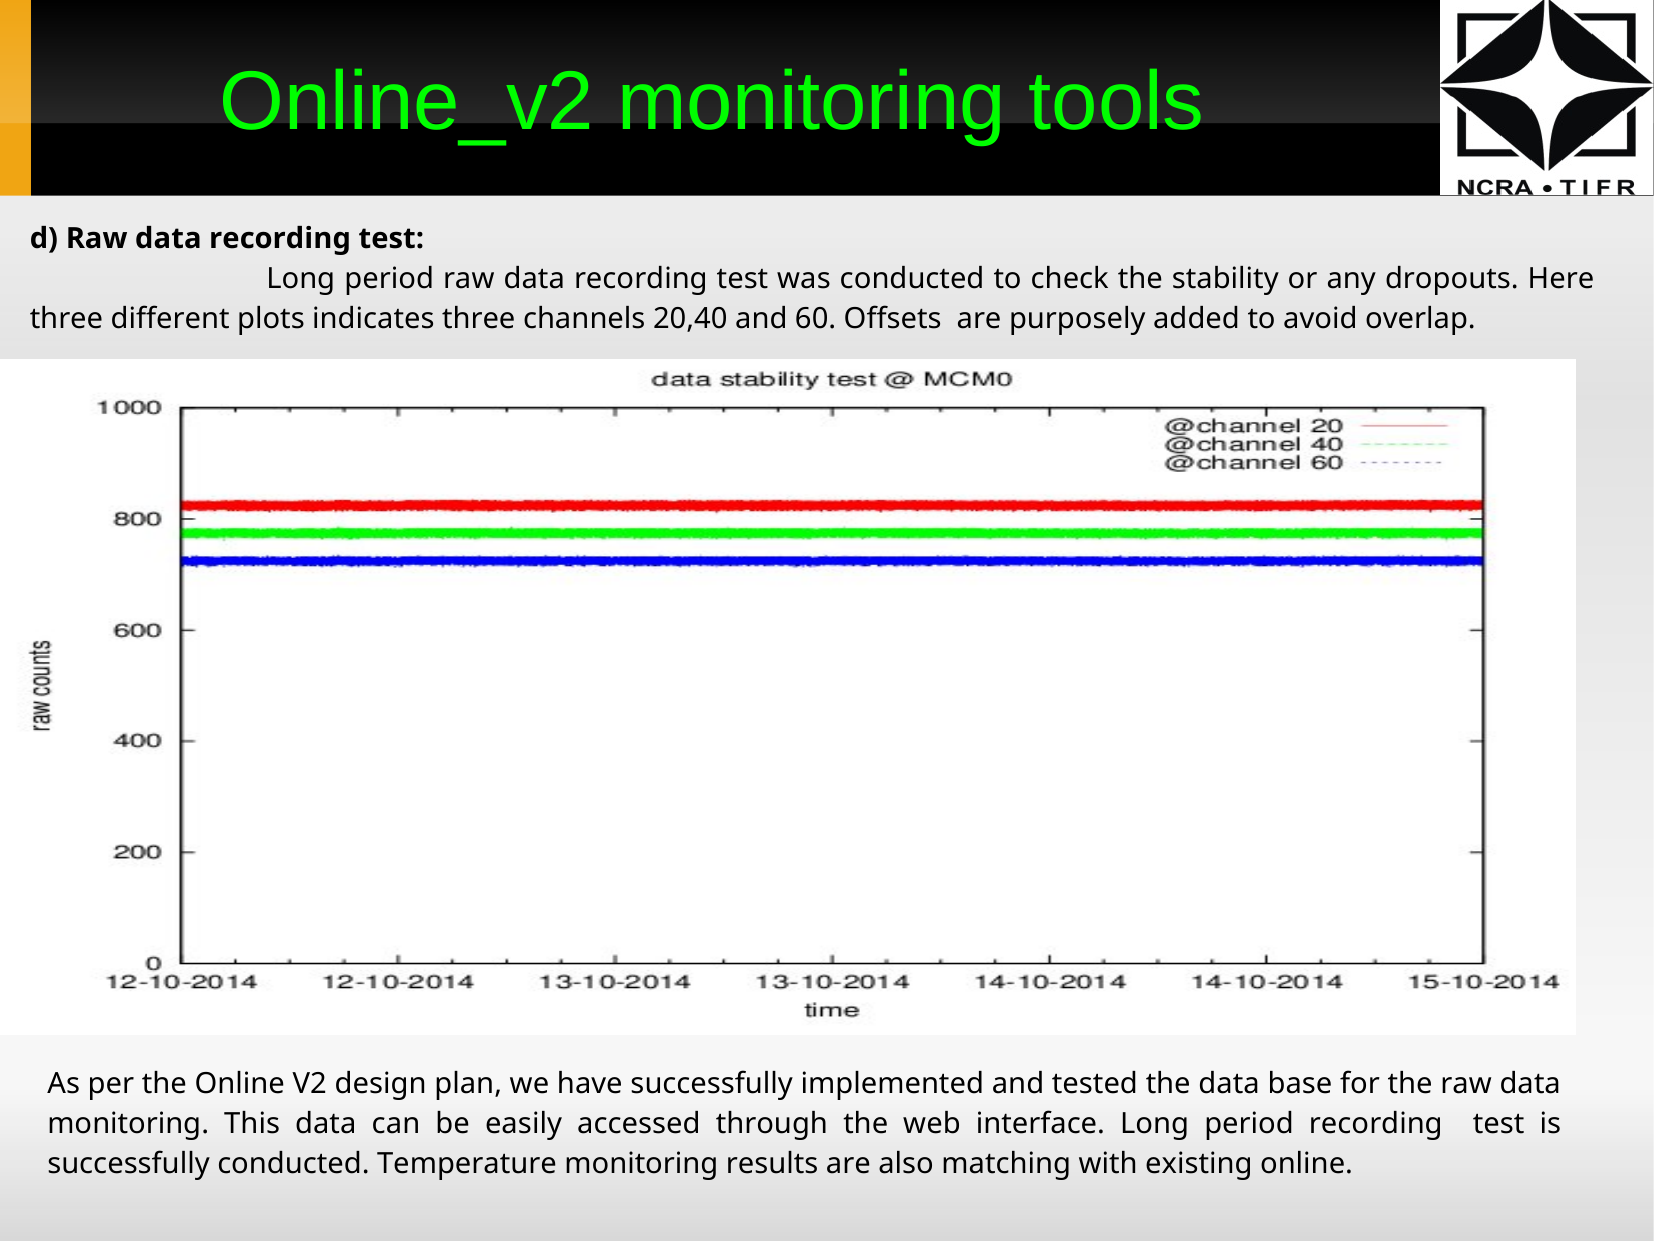

Online_v2 monitoring tools
d) Raw data recording test:
 Long period raw data recording test was conducted to check the stability or any dropouts. Here three different plots indicates three channels 20,40 and 60. Offsets are purposely added to avoid overlap.
#
As per the Online V2 design plan, we have successfully implemented and tested the data base for the raw data monitoring. This data can be easily accessed through the web interface. Long period recording test is successfully conducted. Temperature monitoring results are also matching with existing online.